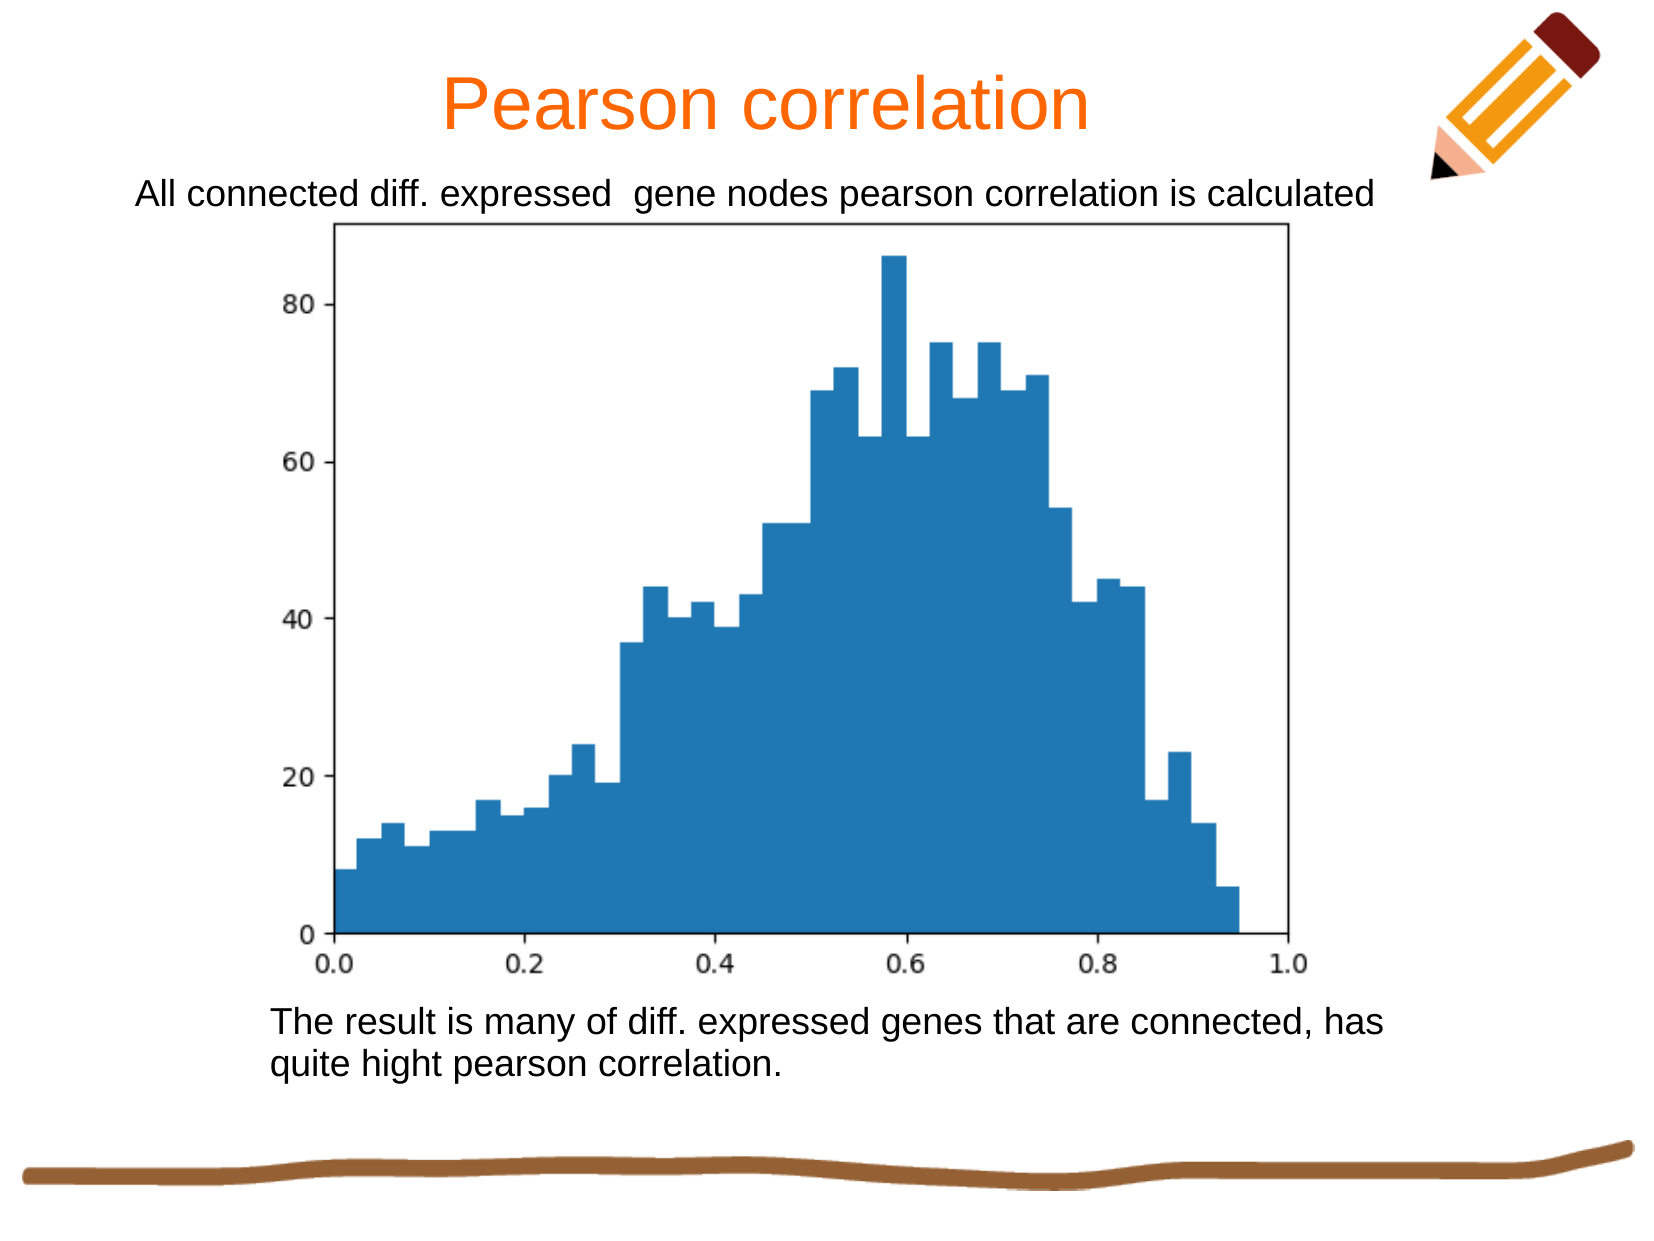

# Pearson correlation
All connected diff. expressed gene nodes pearson correlation is calculated
The result is many of diff. expressed genes that are connected, has quite hight pearson correlation.